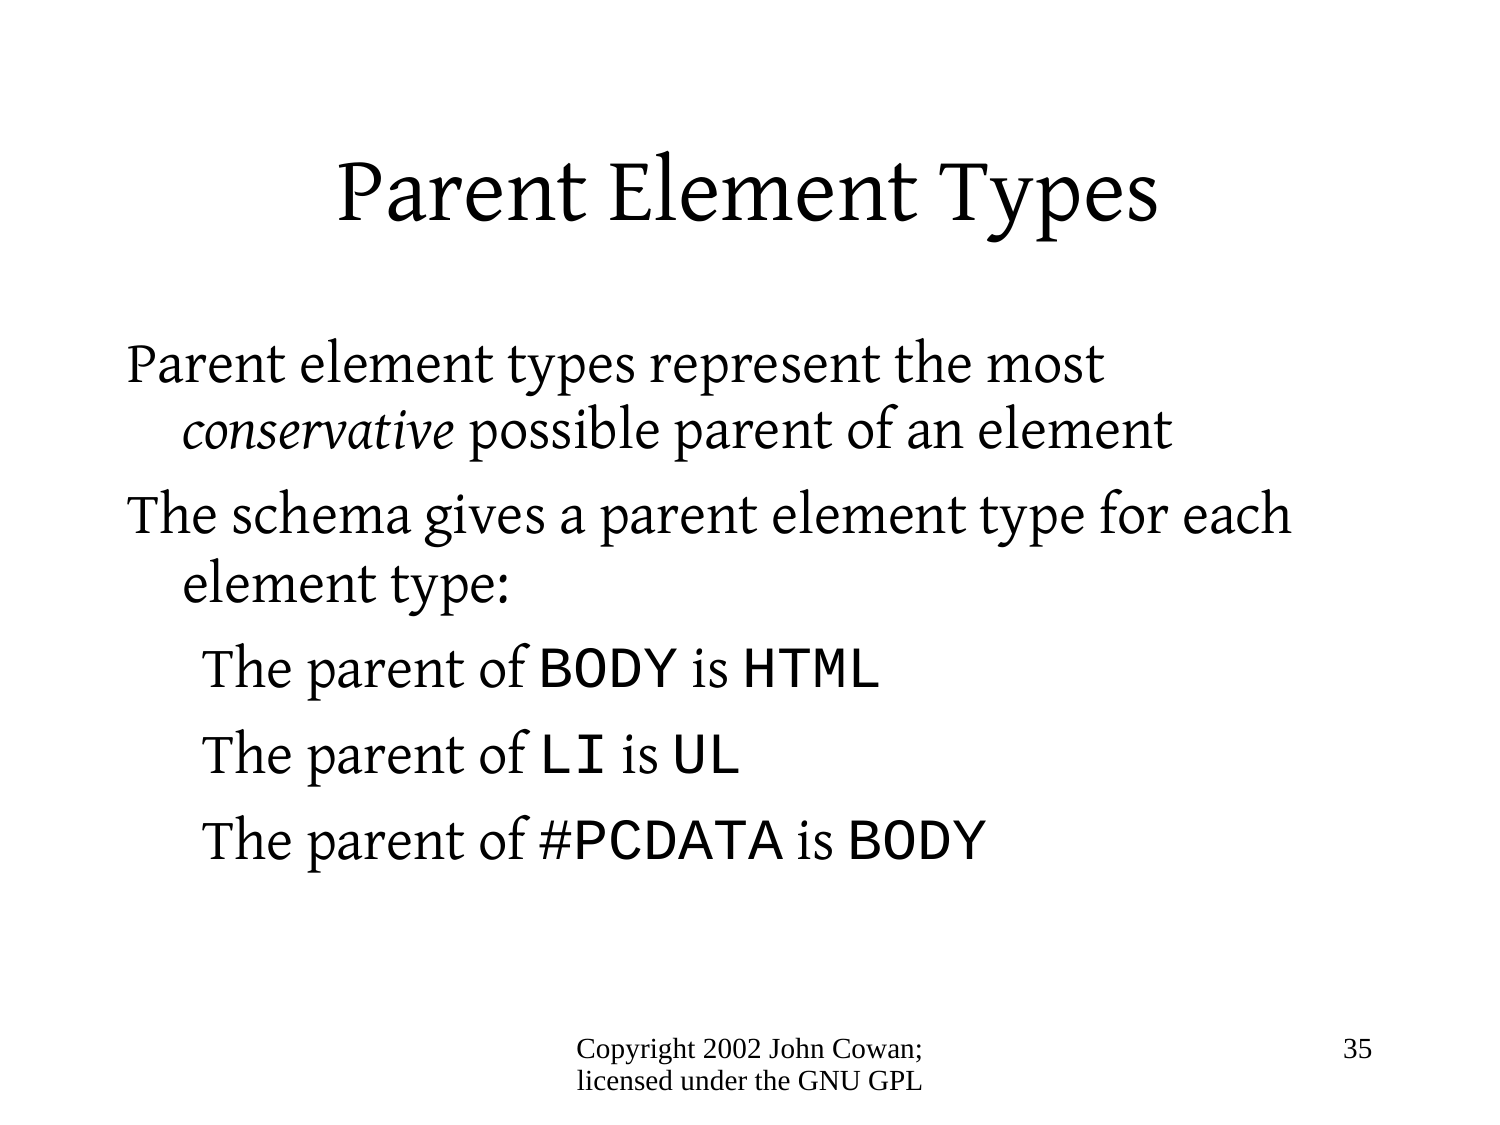

# Parent Element Types
Parent element types represent the most conservative possible parent of an element
The schema gives a parent element type for each element type:
The parent of BODY is HTML
The parent of LI is UL
The parent of #PCDATA is BODY
Copyright 2002 John Cowan; licensed under the GNU GPL
35